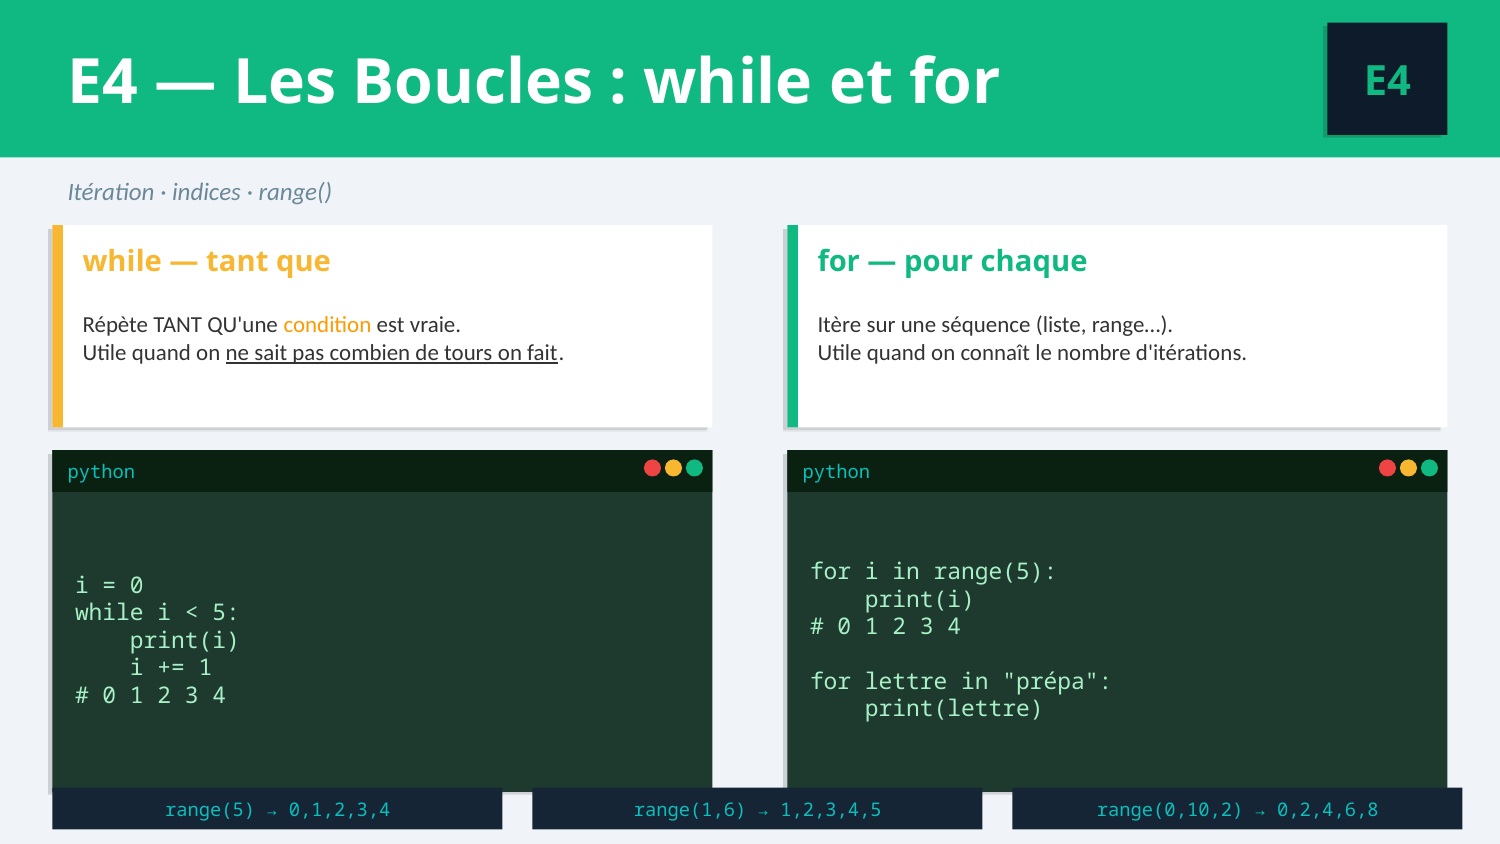

E4 — Les Boucles : while et for
E4
Itération · indices · range()
while — tant que
for — pour chaque
Répète TANT QU'une condition est vraie.
Utile quand on ne sait pas combien de tours on fait.
Itère sur une séquence (liste, range…).
Utile quand on connaît le nombre d'itérations.
python
python
i = 0
while i < 5:
 print(i)
 i += 1
# 0 1 2 3 4
for i in range(5):
 print(i)
# 0 1 2 3 4
for lettre in "prépa":
 print(lettre)
range(5) → 0,1,2,3,4
range(1,6) → 1,2,3,4,5
range(0,10,2) → 0,2,4,6,8